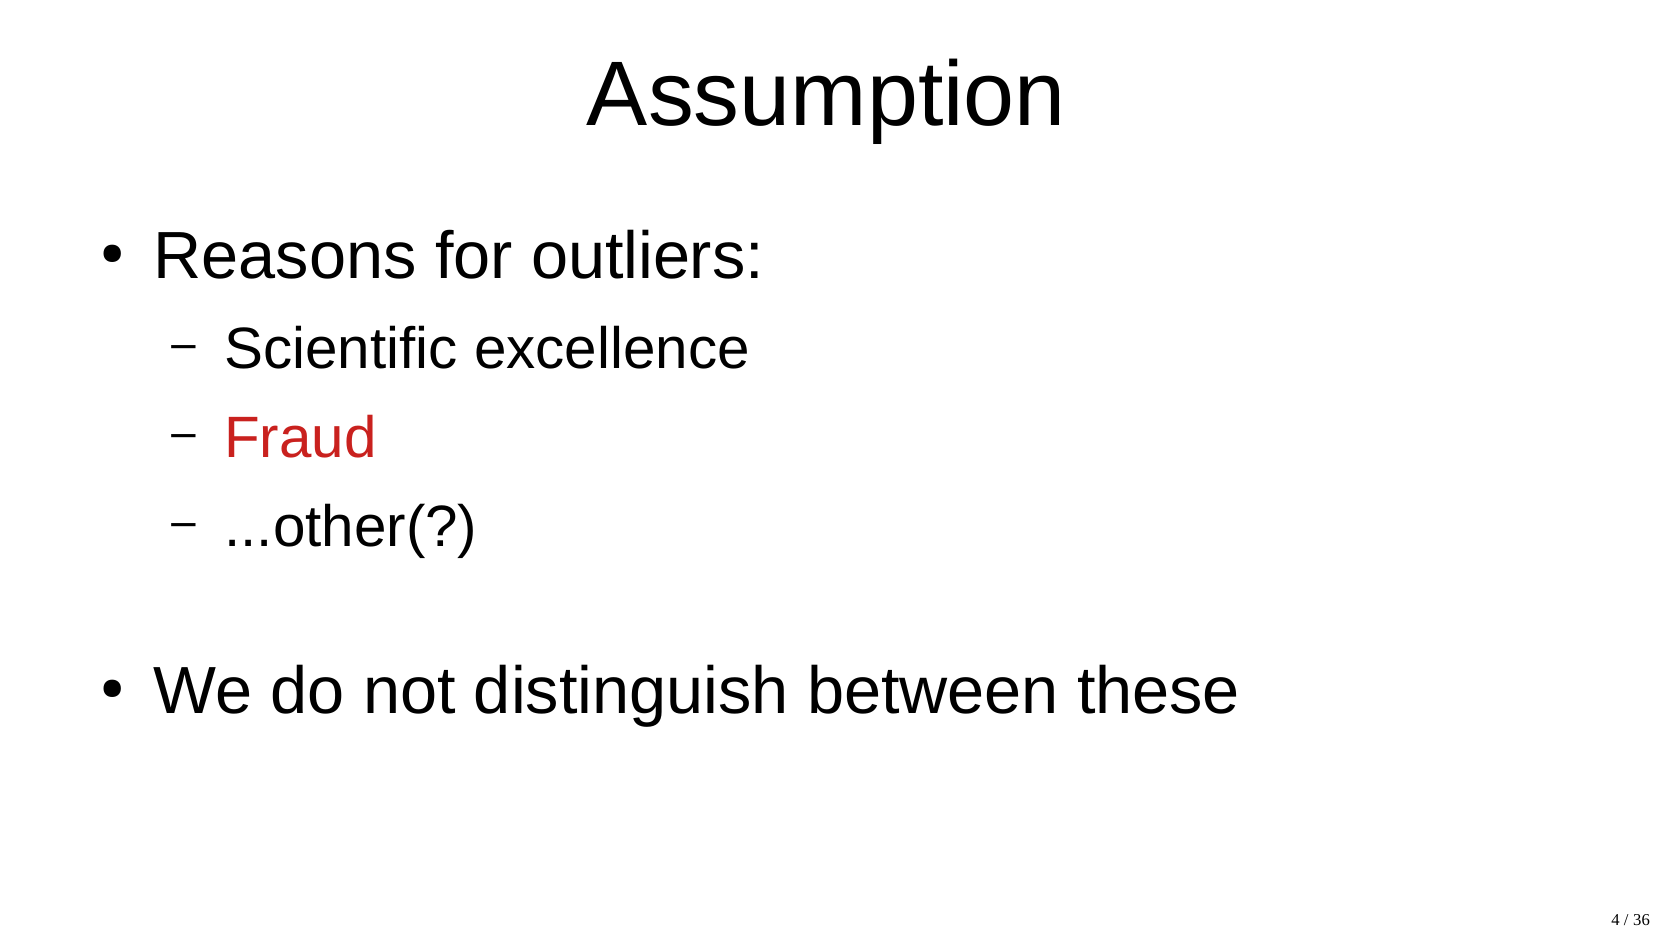

# Assumption
Reasons for outliers:
Scientific excellence
Fraud
...other(?)
We do not distinguish between these
4